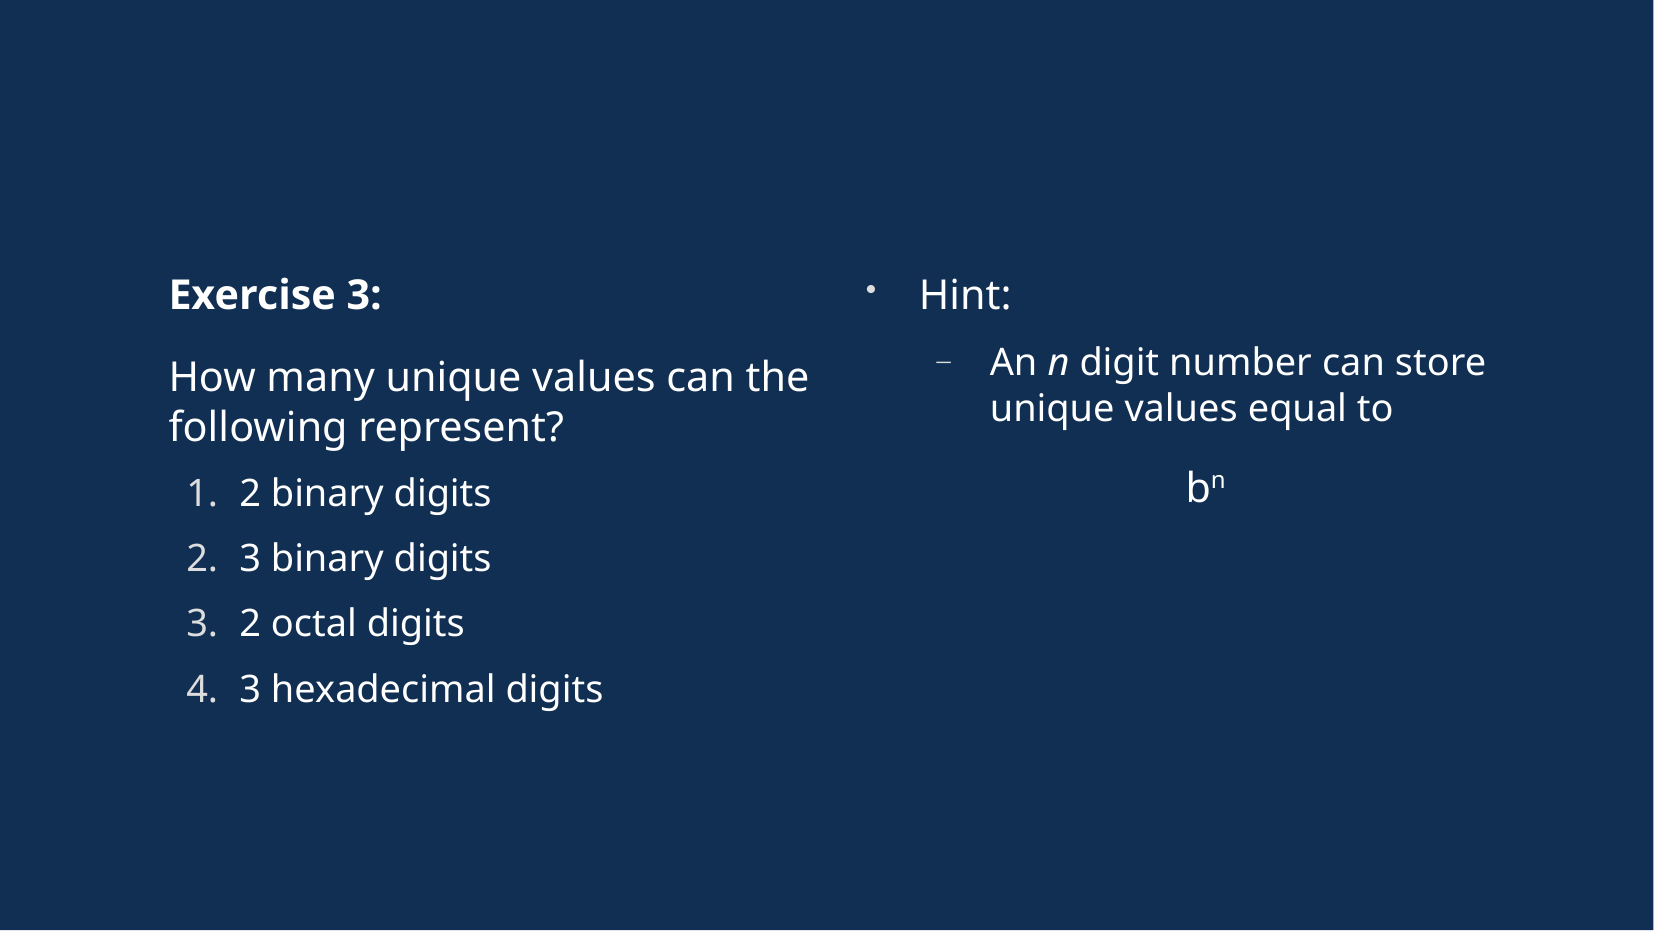

# Exercise 3:
How many unique values can the following represent?
2 binary digits
3 binary digits
2 octal digits
3 hexadecimal digits
Hint:
An n digit number can store unique values equal to
bn